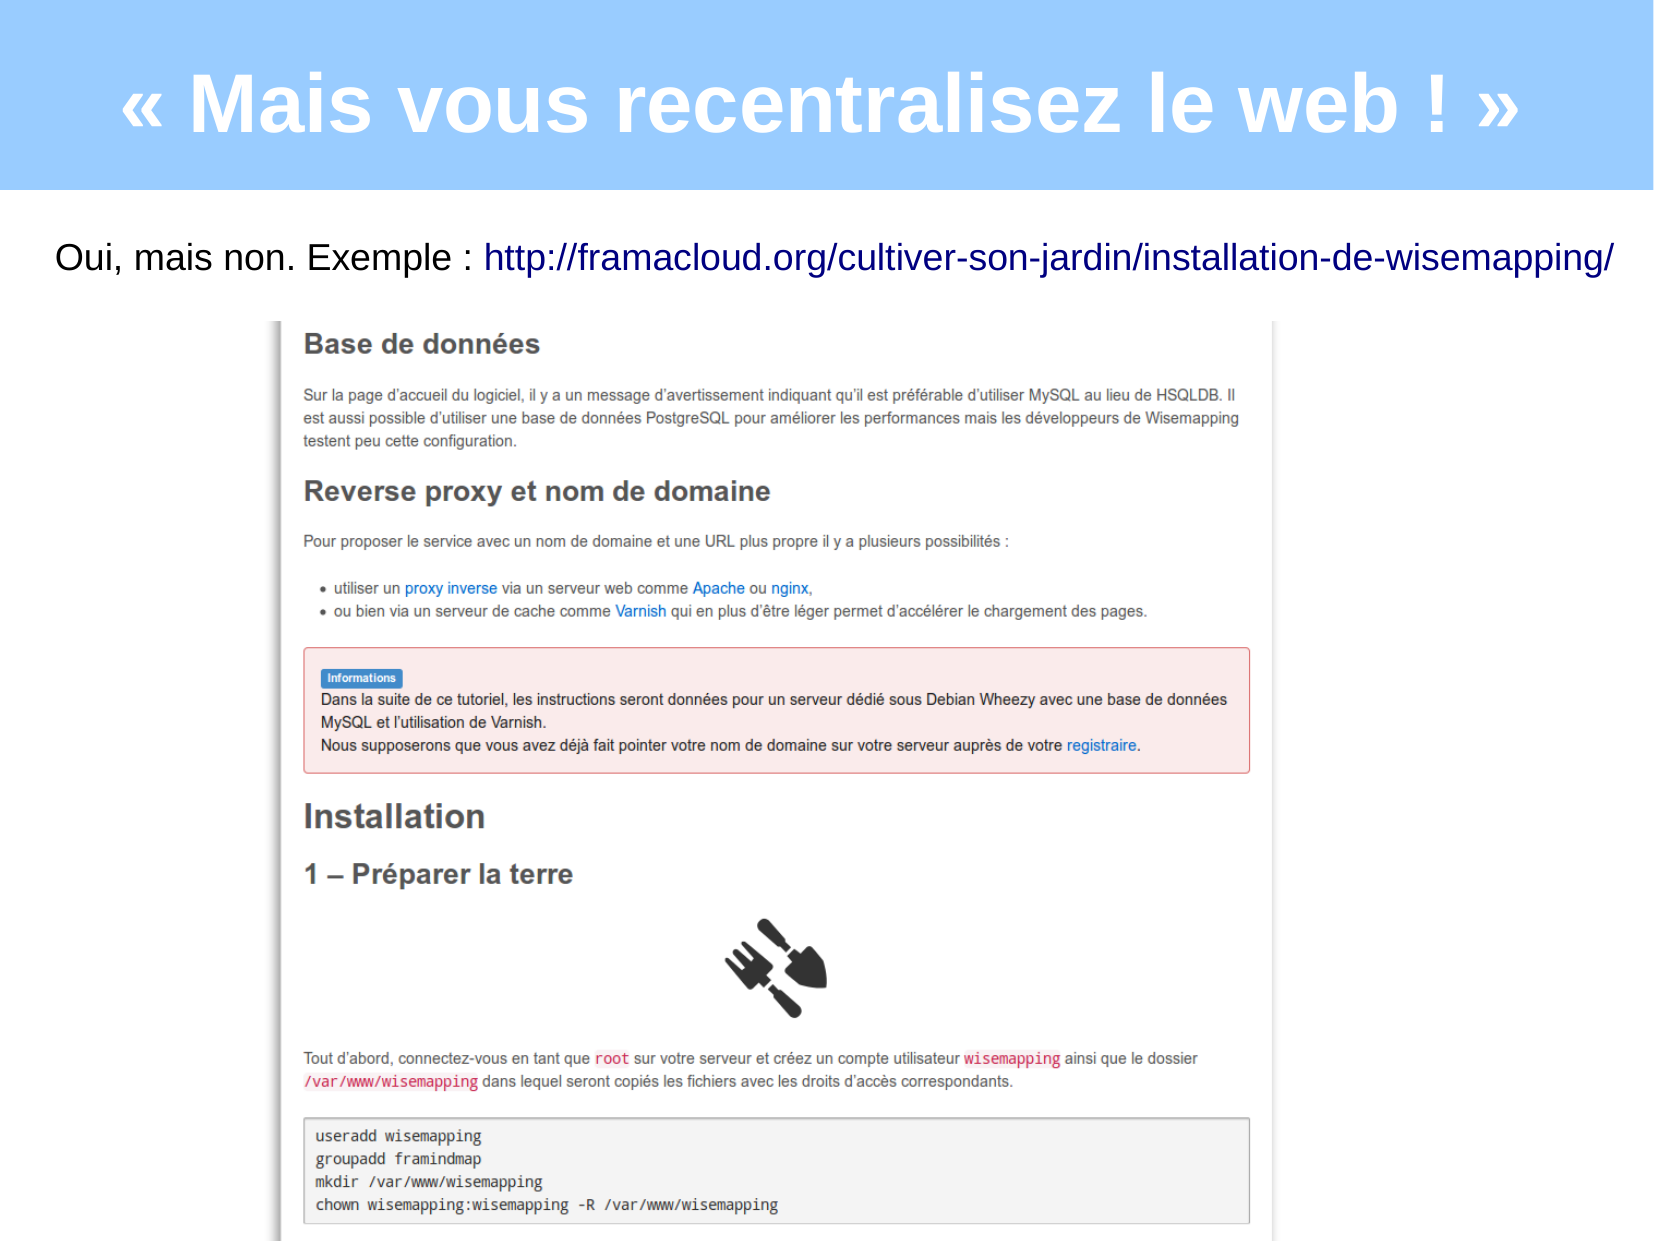

# « Mais vous recentralisez le web ! »
Oui, mais non. Exemple : http://framacloud.org/cultiver-son-jardin/installation-de-wisemapping/